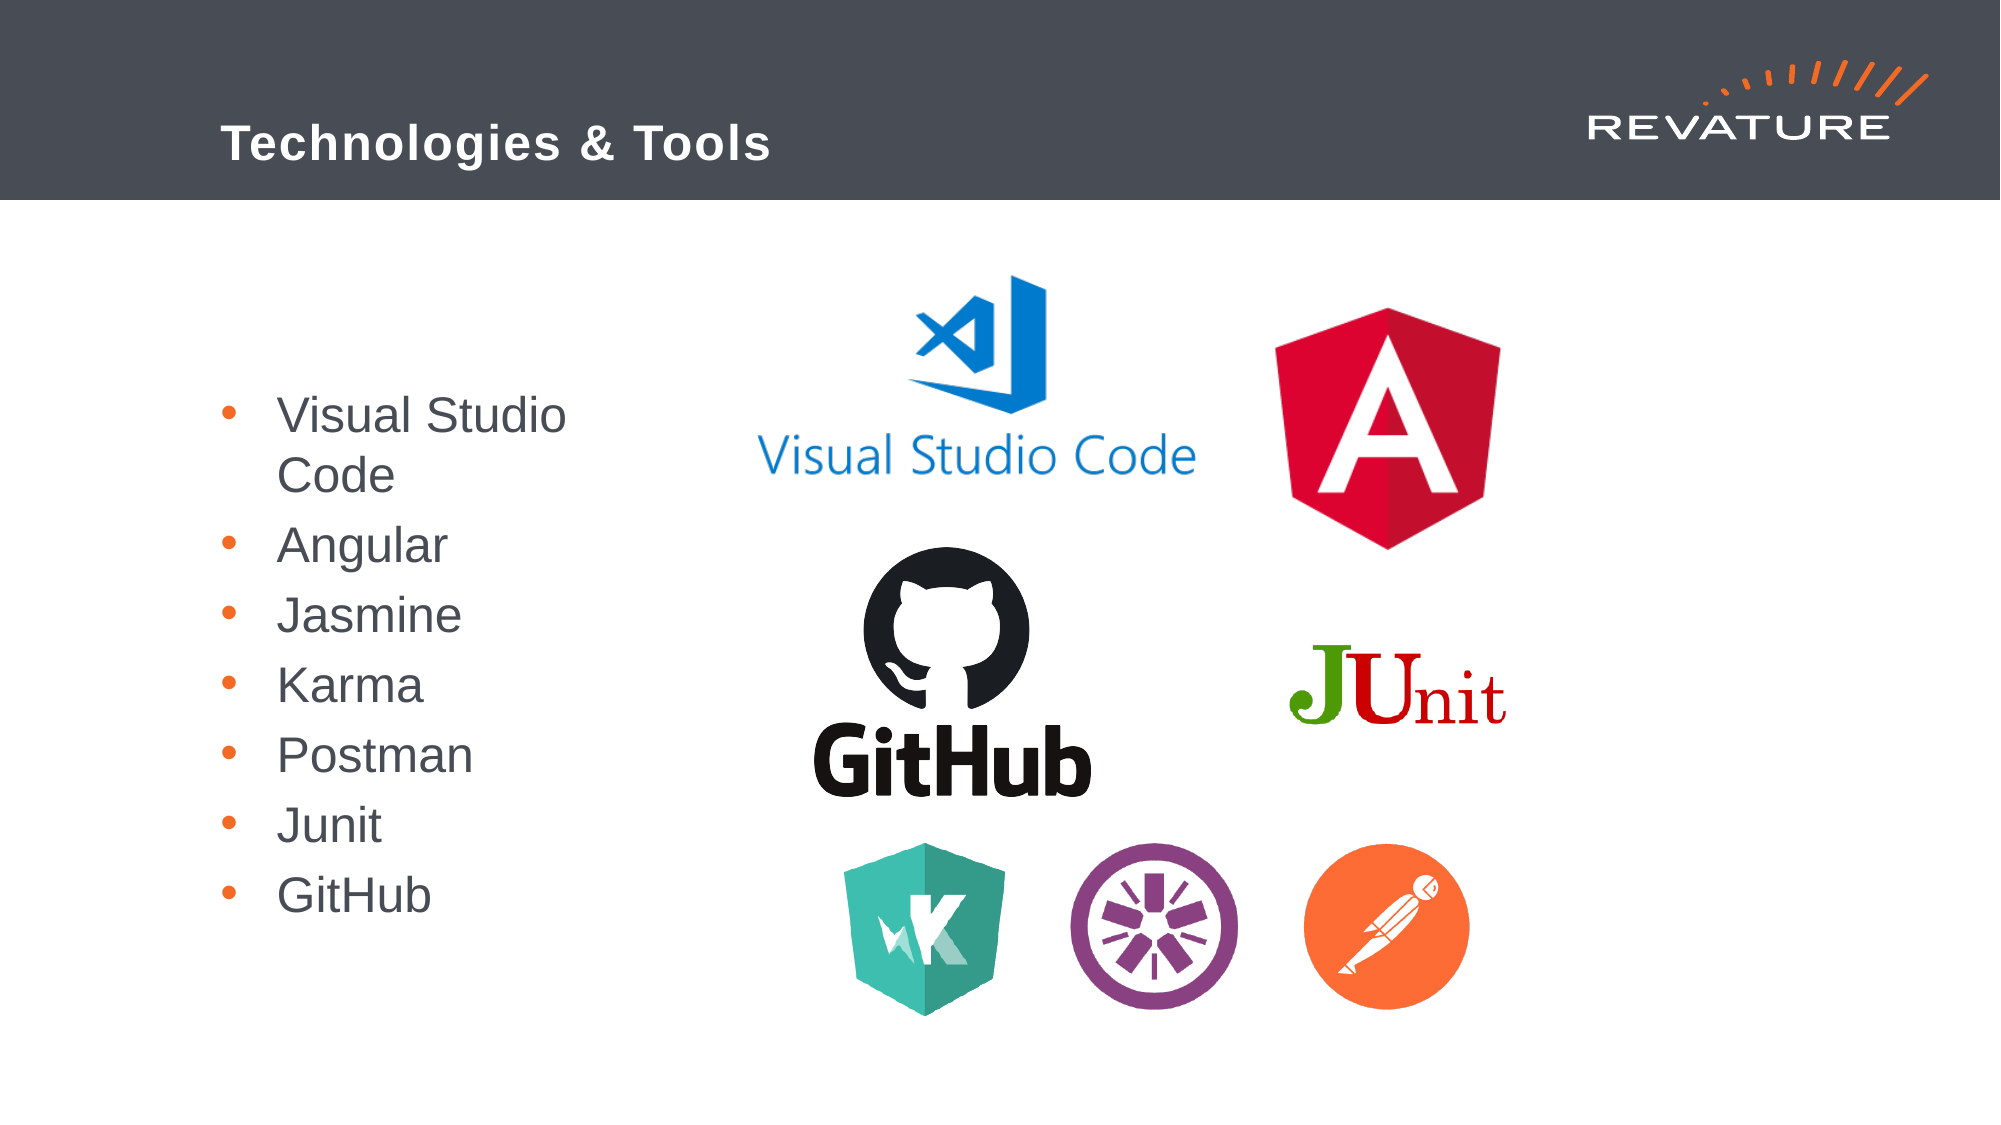

# Technologies & Tools
Visual Studio Code
Angular
Jasmine
Karma
Postman
Junit
GitHub